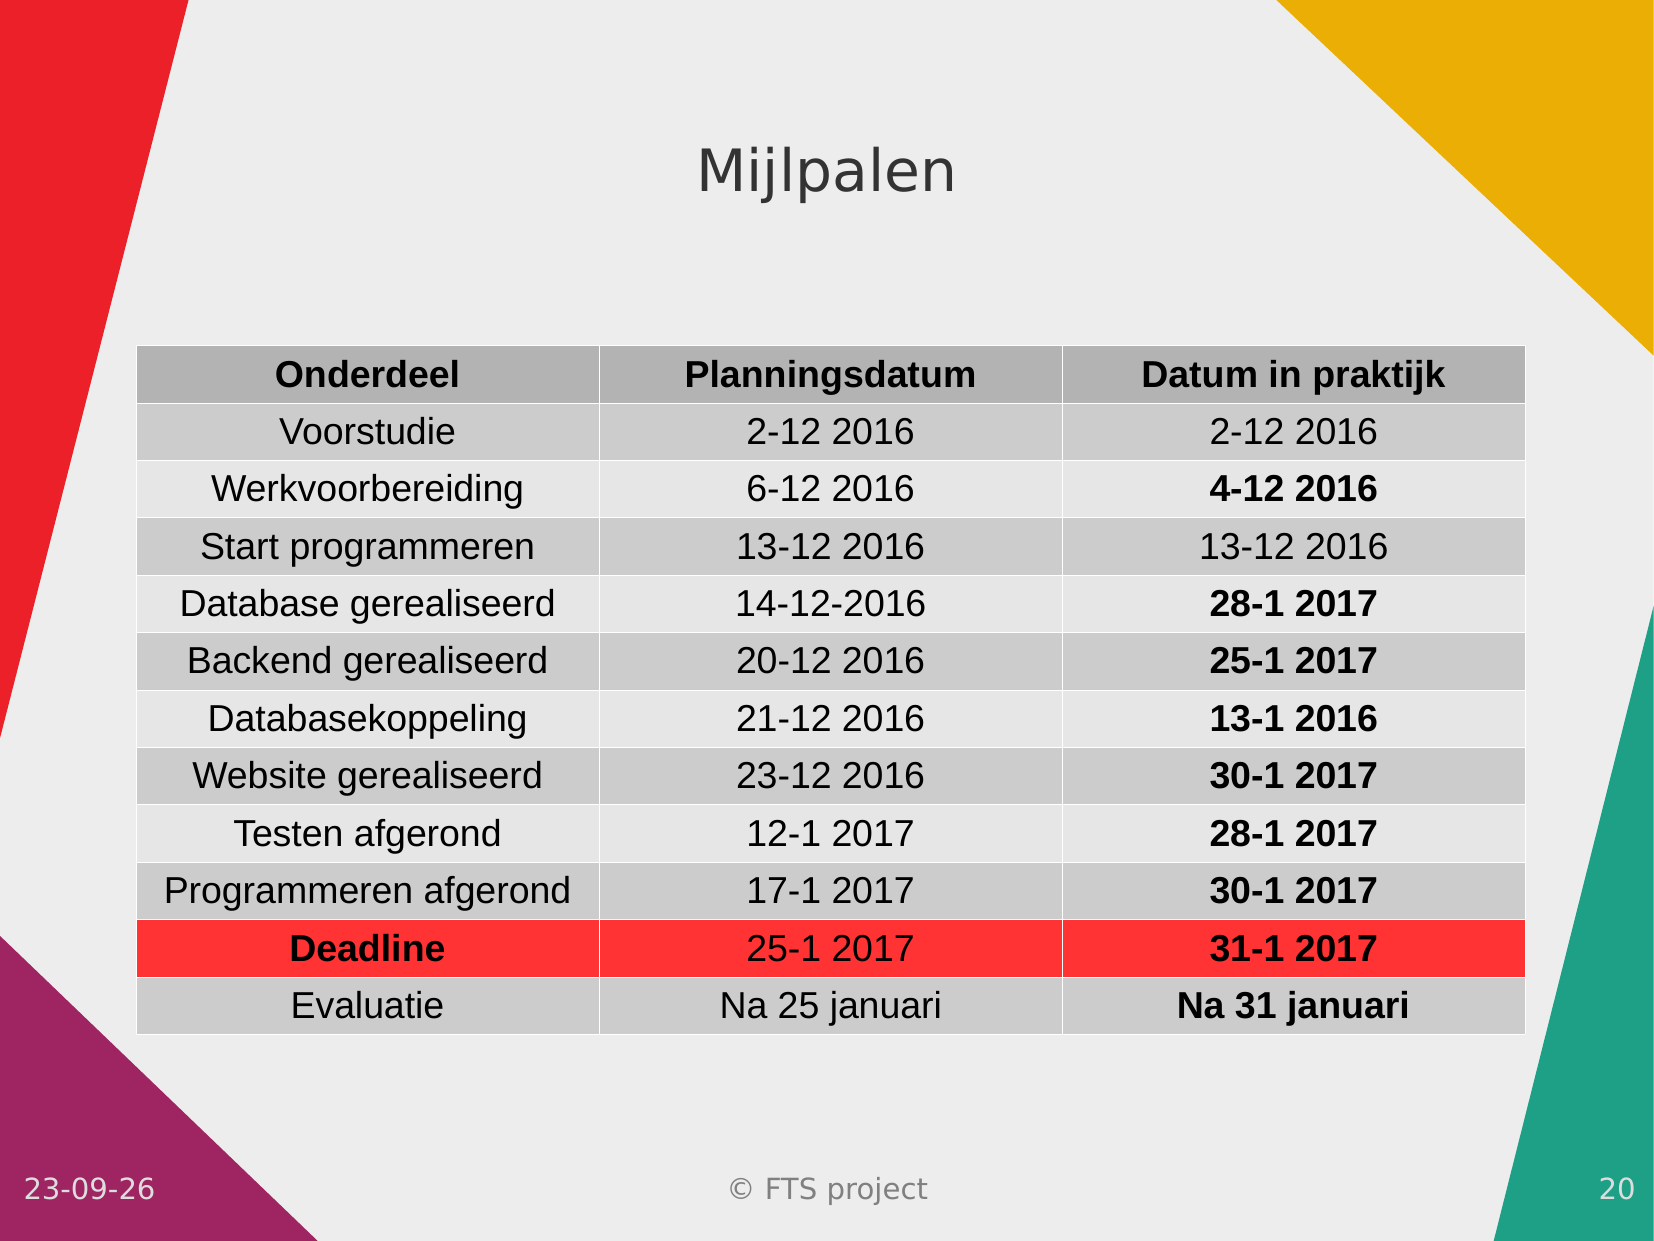

# Mijlpalen
| Onderdeel | Planningsdatum | Datum in praktijk |
| --- | --- | --- |
| Voorstudie | 2-12 2016 | 2-12 2016 |
| Werkvoorbereiding | 6-12 2016 | 4-12 2016 |
| Start programmeren | 13-12 2016 | 13-12 2016 |
| Database gerealiseerd | 14-12-2016 | 28-1 2017 |
| Backend gerealiseerd | 20-12 2016 | 25-1 2017 |
| Databasekoppeling | 21-12 2016 | 13-1 2016 |
| Website gerealiseerd | 23-12 2016 | 30-1 2017 |
| Testen afgerond | 12-1 2017 | 28-1 2017 |
| Programmeren afgerond | 17-1 2017 | 30-1 2017 |
| Deadline | 25-1 2017 | 31-1 2017 |
| Evaluatie | Na 25 januari | Na 31 januari |
© FTS project
20